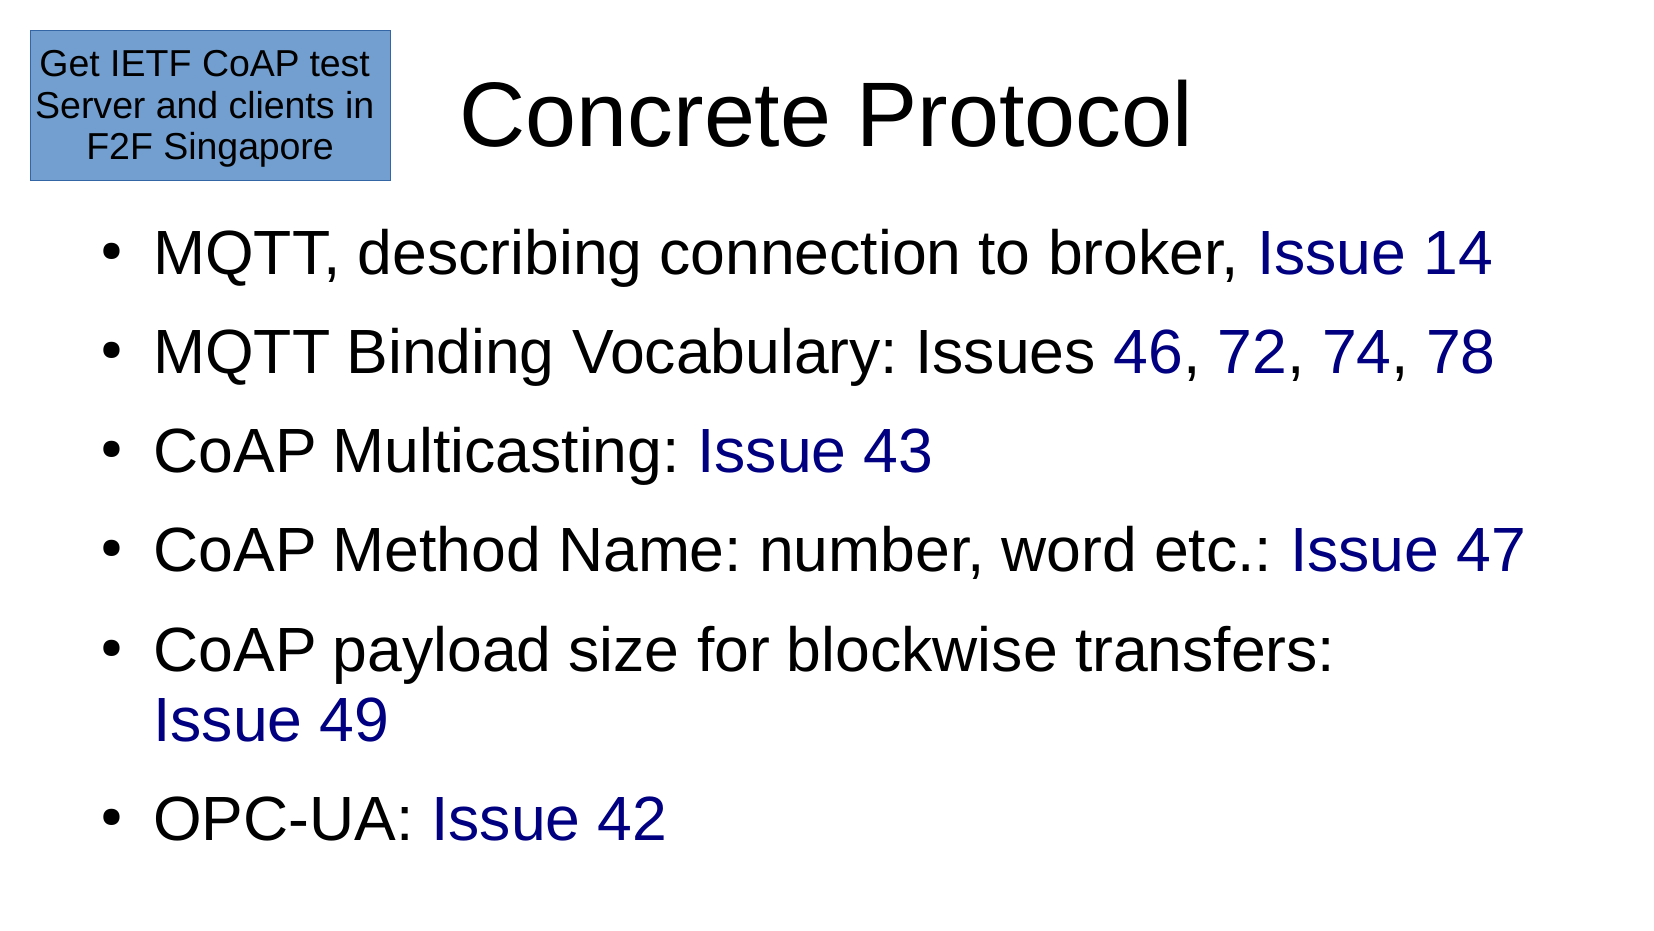

Get IETF CoAP test
Server and clients in
F2F Singapore
# Concrete Protocol
MQTT, describing connection to broker, Issue 14
MQTT Binding Vocabulary: Issues 46, 72, 74, 78
CoAP Multicasting: Issue 43
CoAP Method Name: number, word etc.: Issue 47
CoAP payload size for blockwise transfers: Issue 49
OPC-UA: Issue 42